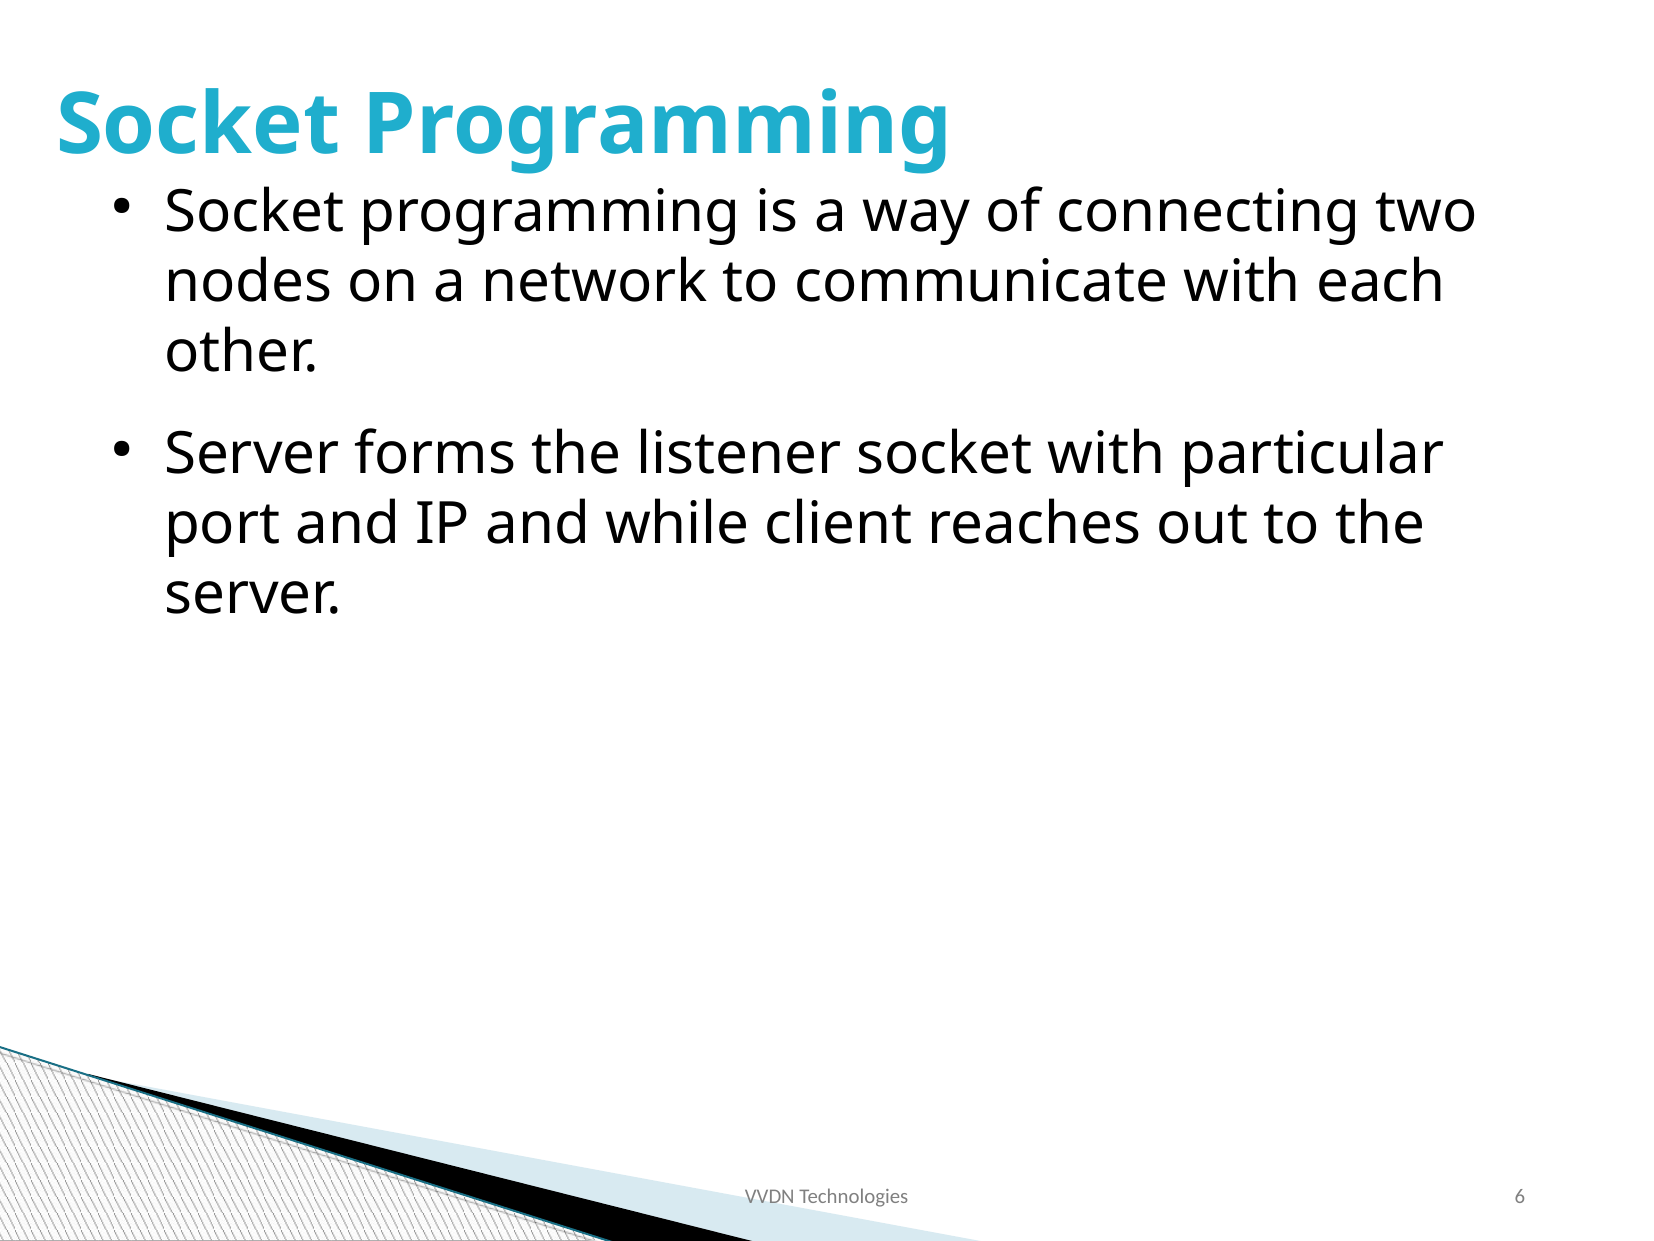

Socket Programming
# Socket programming is a way of connecting two nodes on a network to communicate with each other.
Server forms the listener socket with particular port and IP and while client reaches out to the server.
VVDN Technologies